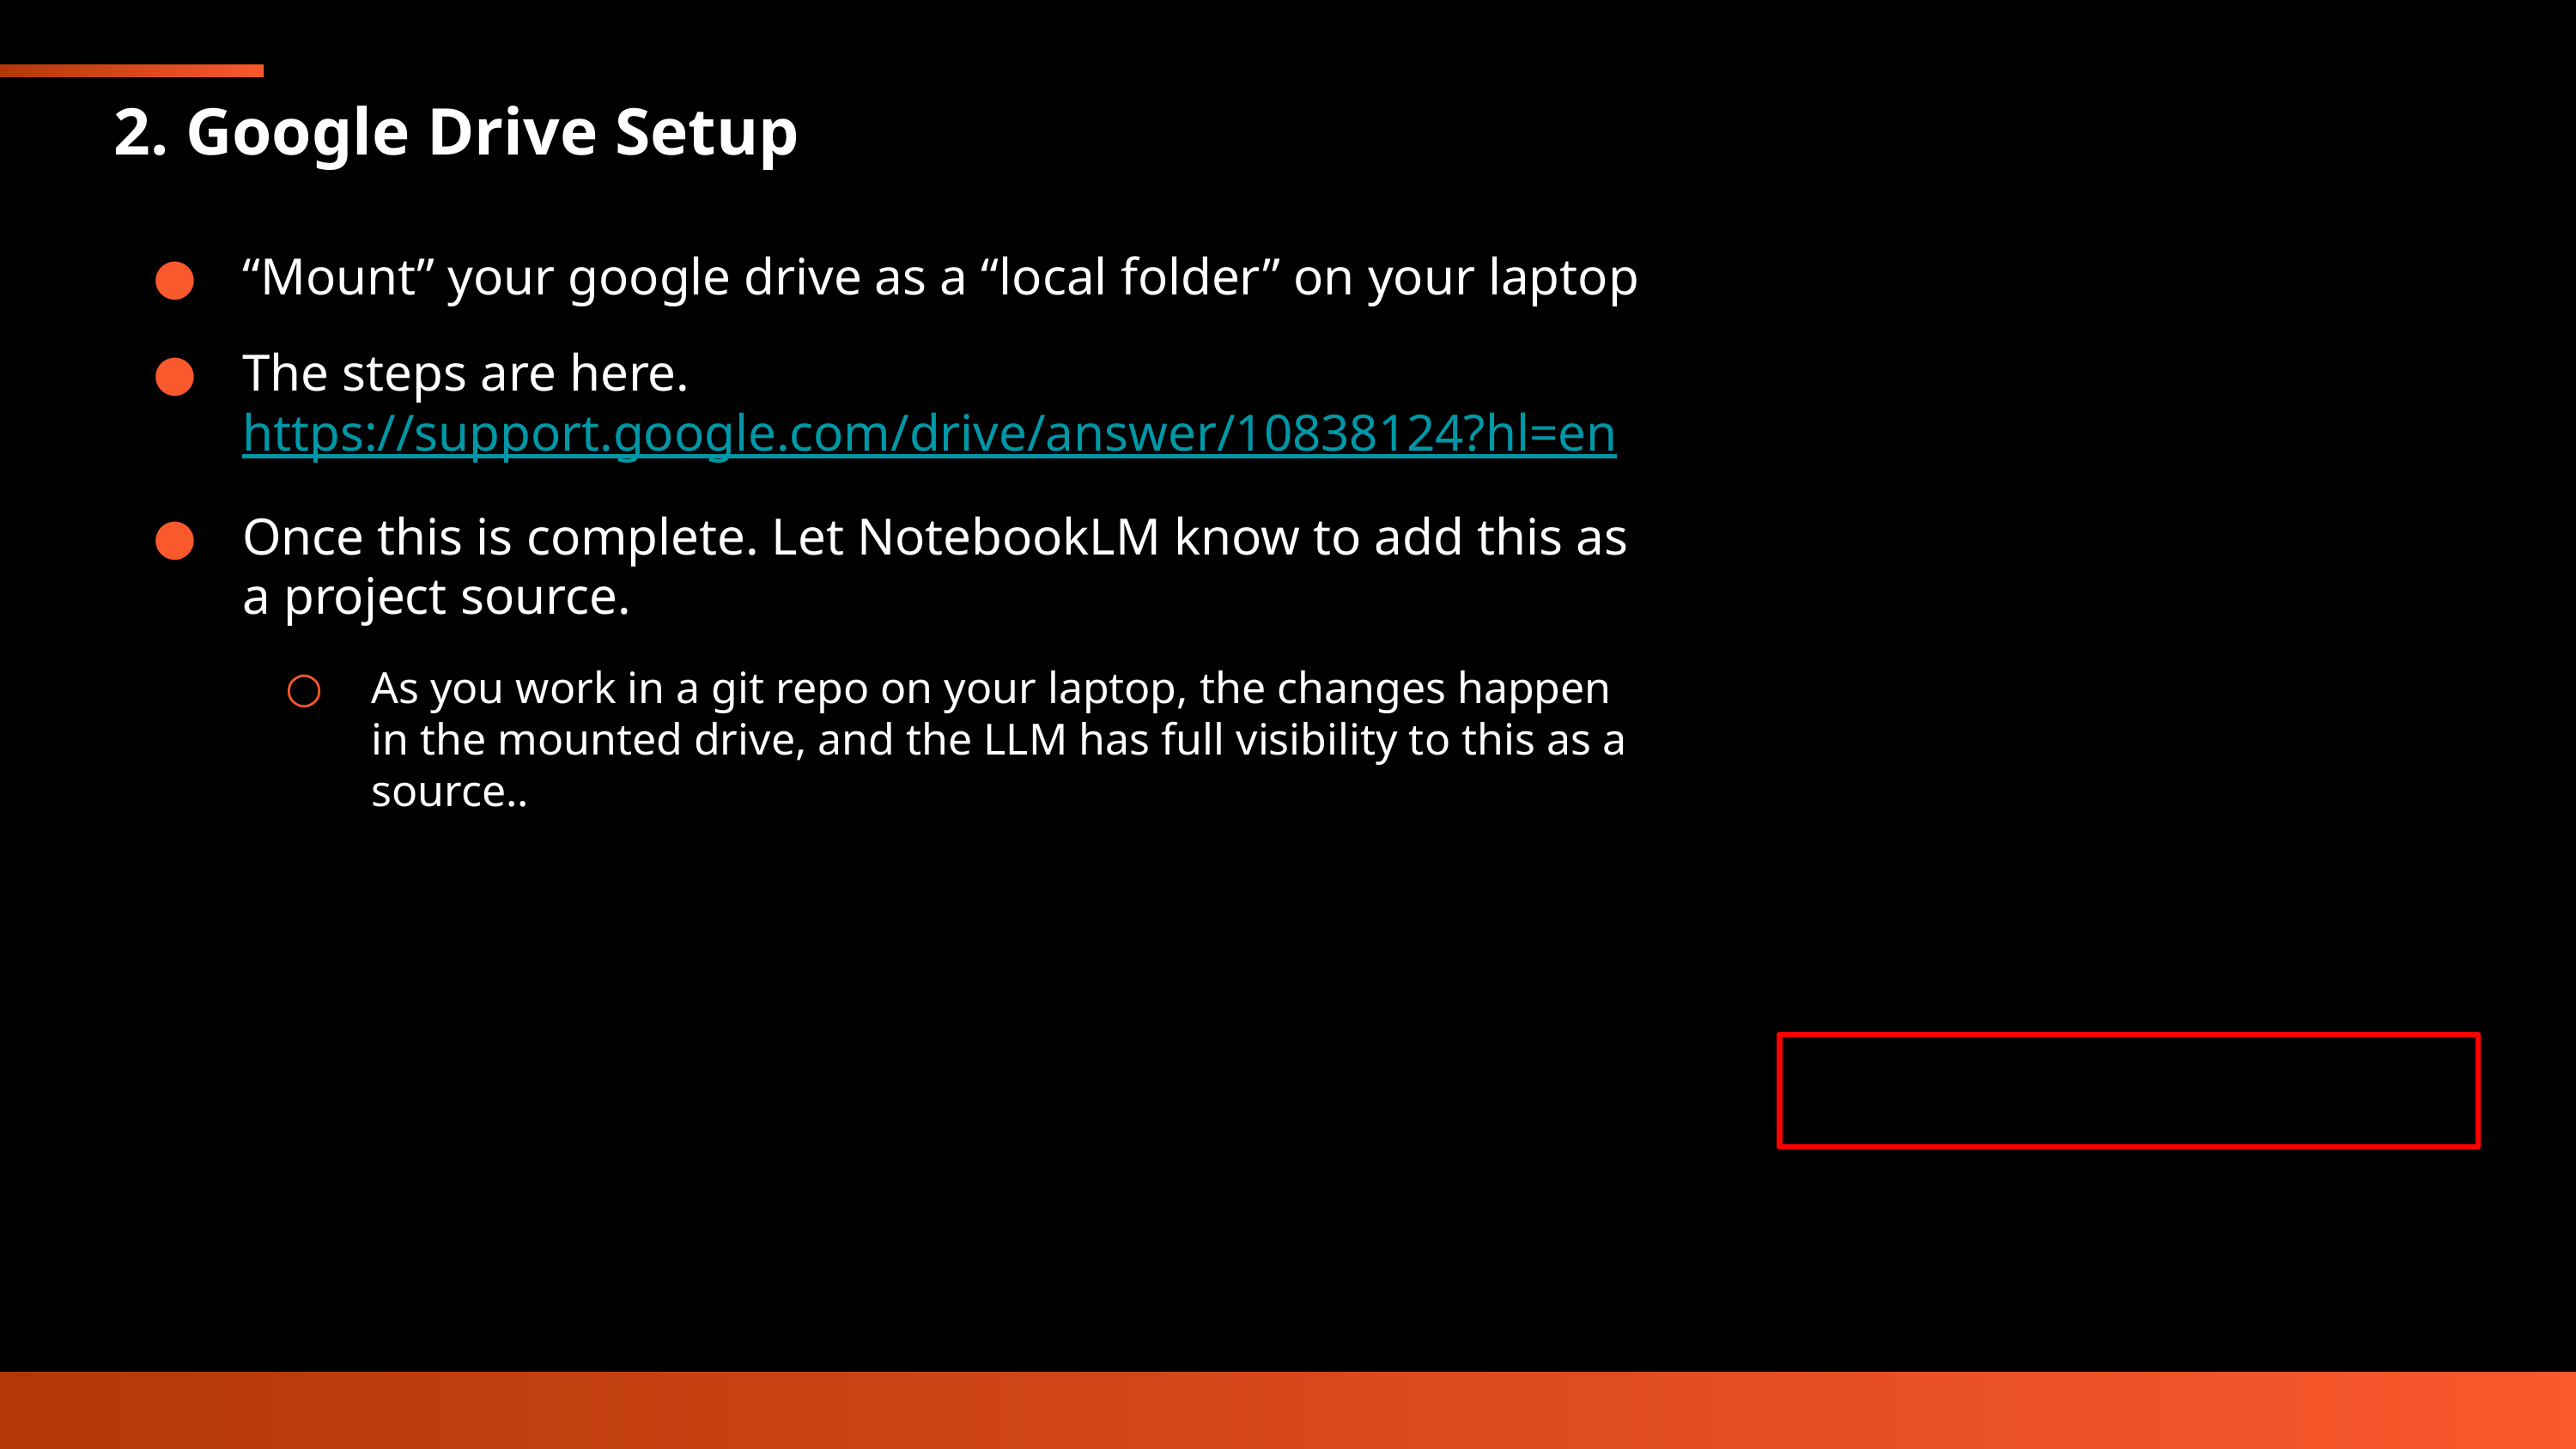

2. Google Drive Setup
# “Mount” your google drive as a “local folder” on your laptop
The steps are here. https://support.google.com/drive/answer/10838124?hl=en
Once this is complete. Let NotebookLM know to add this as a project source.
As you work in a git repo on your laptop, the changes happen in the mounted drive, and the LLM has full visibility to this as a source..